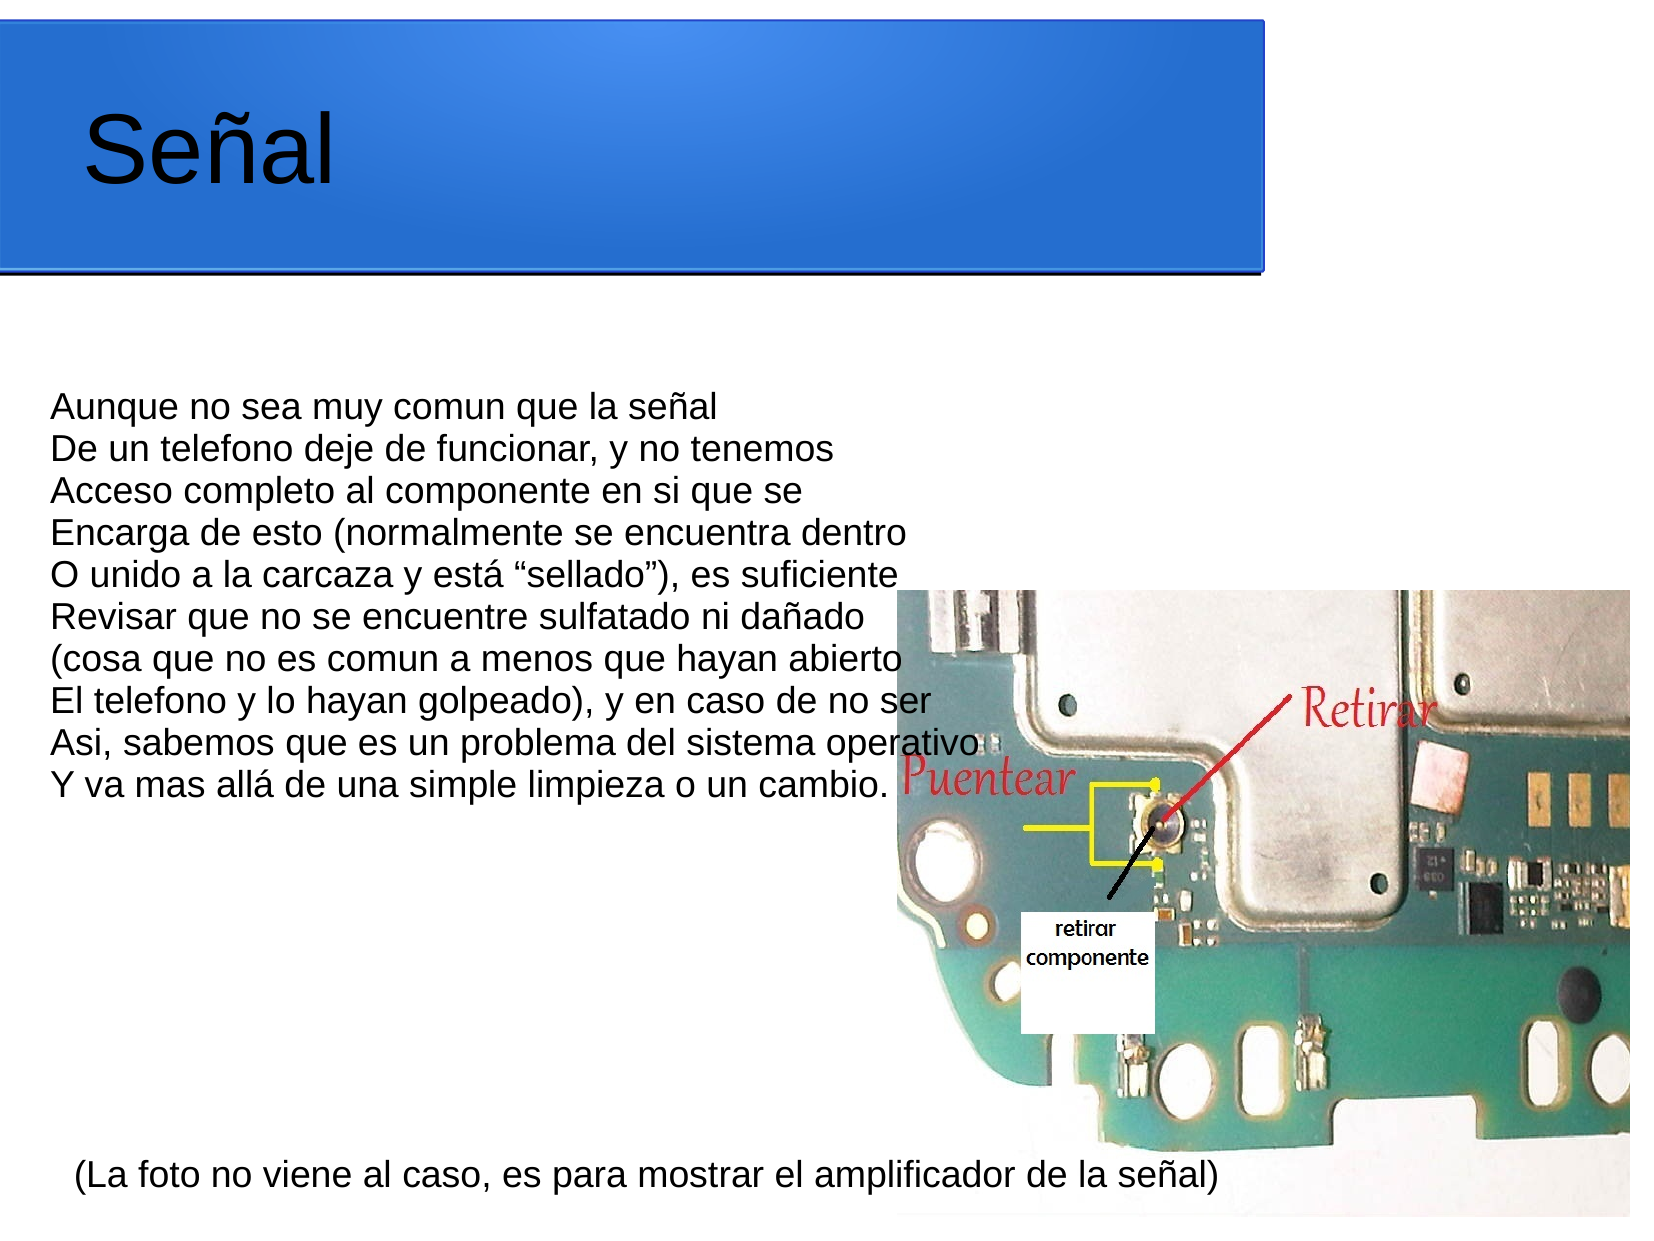

# Señal
Aunque no sea muy comun que la señal
De un telefono deje de funcionar, y no tenemos
Acceso completo al componente en si que se
Encarga de esto (normalmente se encuentra dentro
O unido a la carcaza y está “sellado”), es suficiente
Revisar que no se encuentre sulfatado ni dañado
(cosa que no es comun a menos que hayan abierto
El telefono y lo hayan golpeado), y en caso de no ser
Asi, sabemos que es un problema del sistema operativo
Y va mas allá de una simple limpieza o un cambio.
(La foto no viene al caso, es para mostrar el amplificador de la señal)